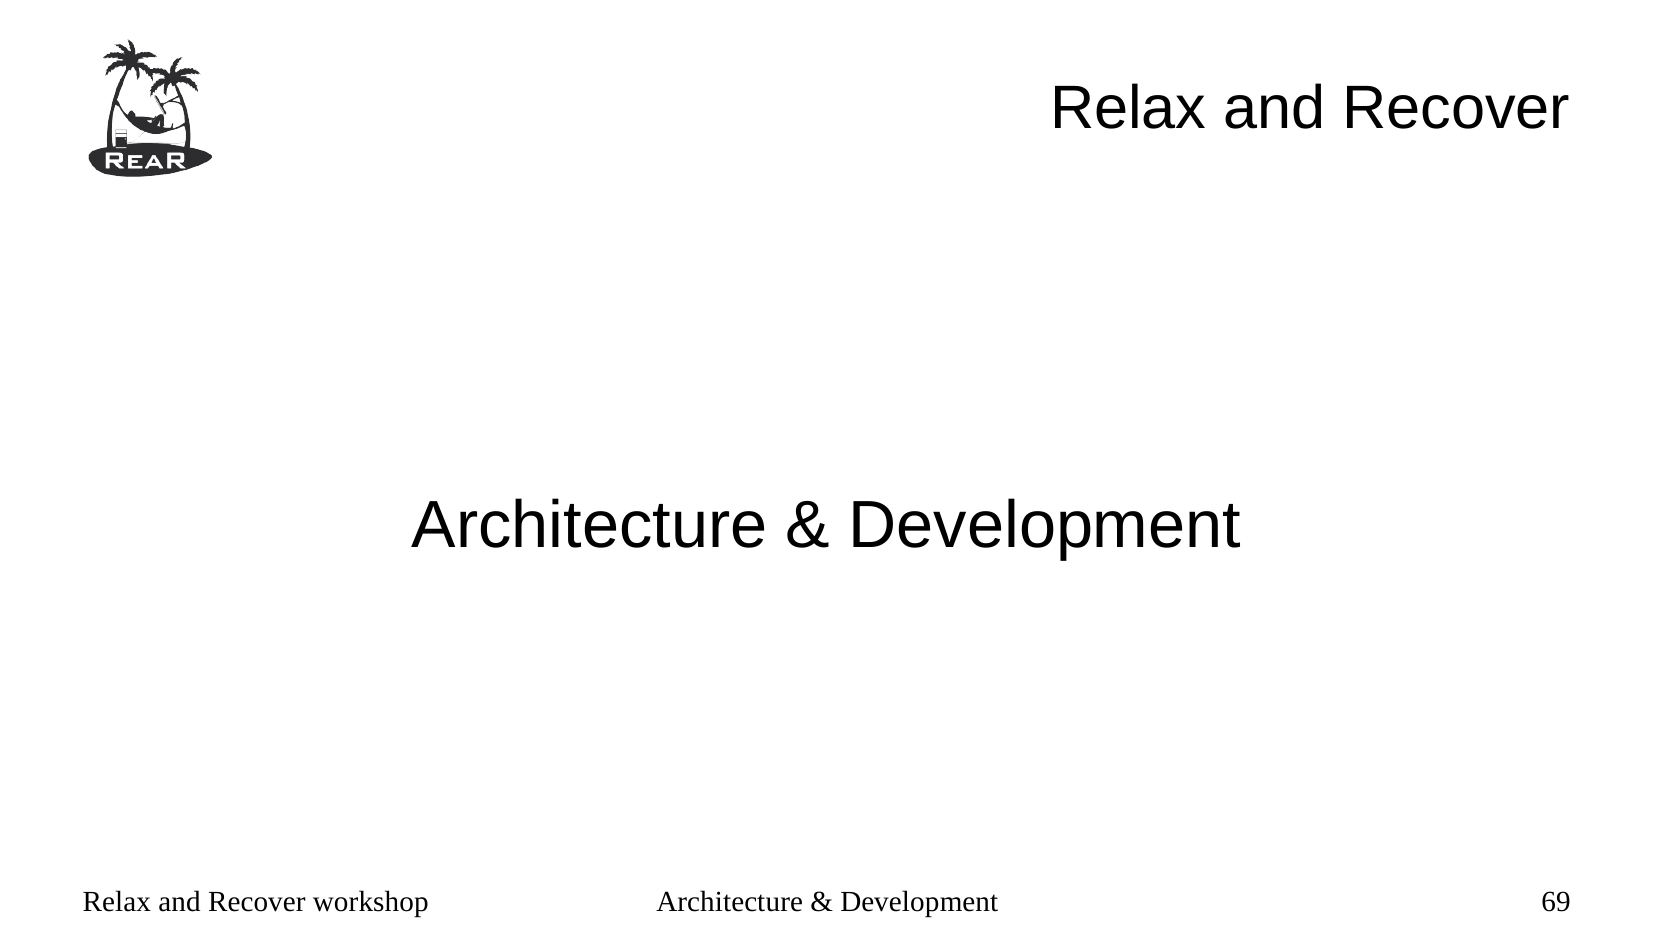

# Relax and Recover
Architecture & Development
Relax and Recover workshop
Architecture & Development
69